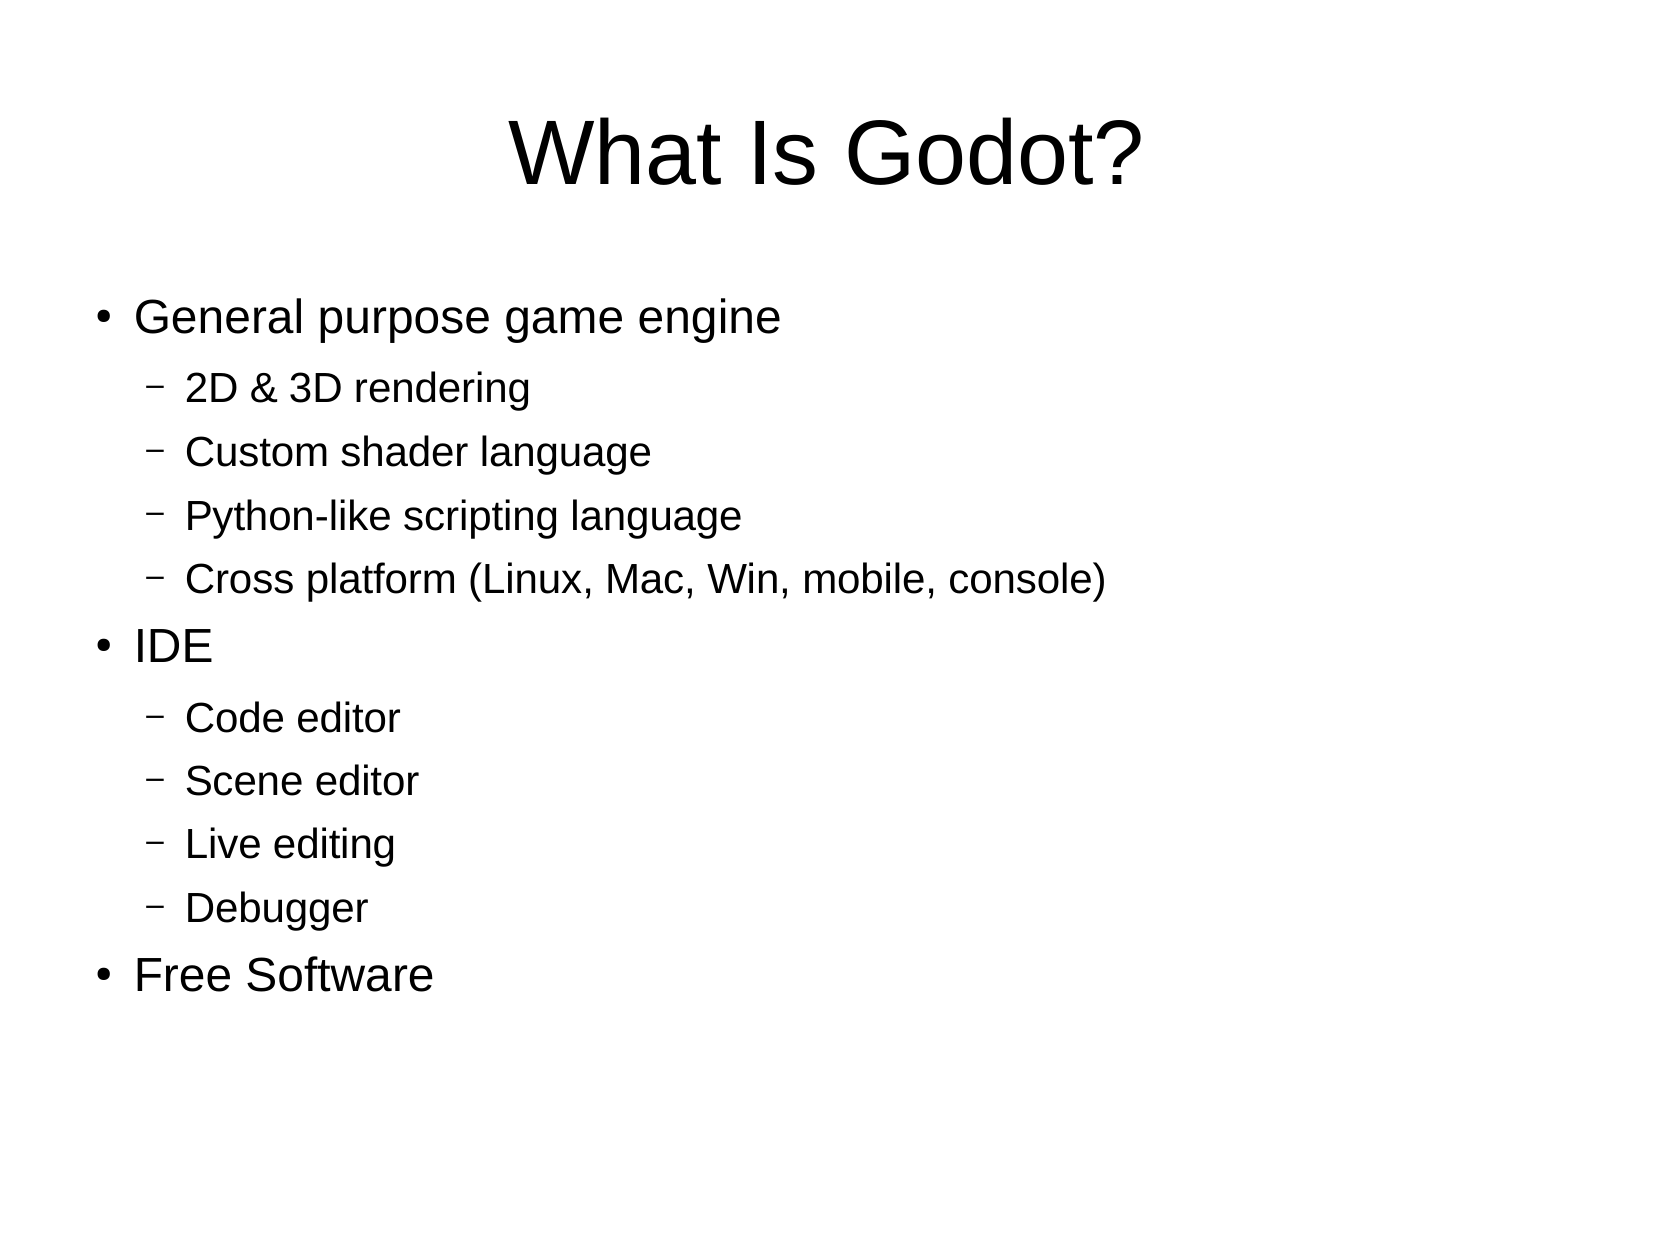

# What Is Godot?
General purpose game engine
2D & 3D rendering
Custom shader language
Python-like scripting language
Cross platform (Linux, Mac, Win, mobile, console)
IDE
Code editor
Scene editor
Live editing
Debugger
Free Software